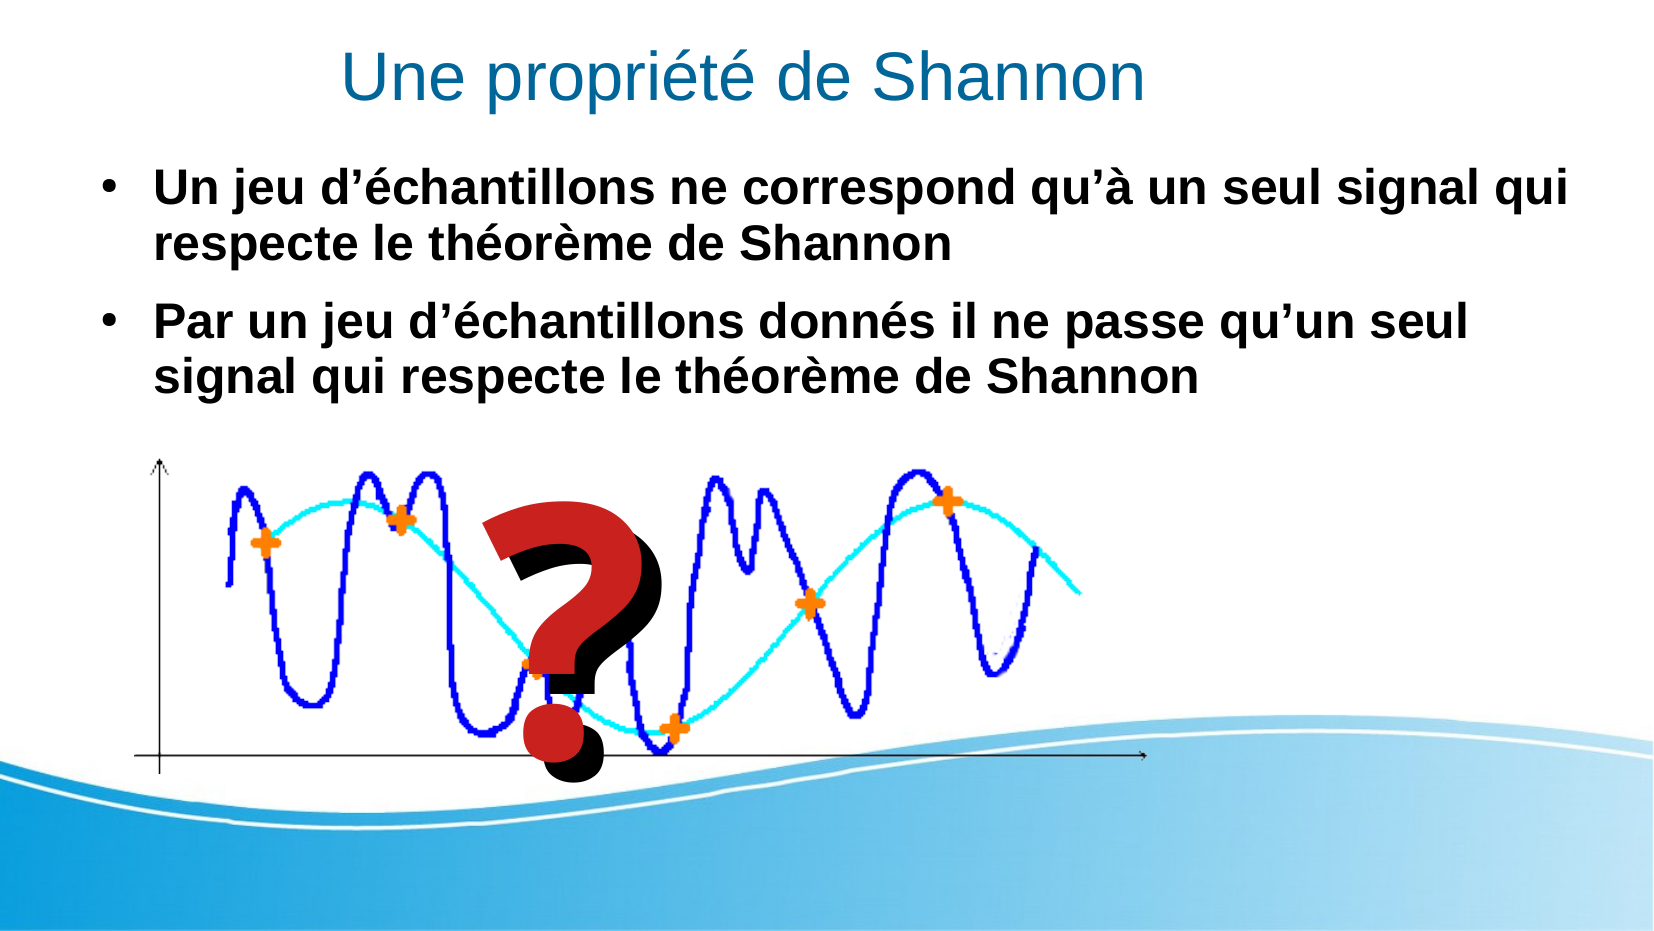

# Une propriété de Shannon
Un jeu d’échantillons ne correspond qu’à un seul signal qui respecte le théorème de Shannon
Par un jeu d’échantillons donnés il ne passe qu’un seul signal qui respecte le théorème de Shannon
?